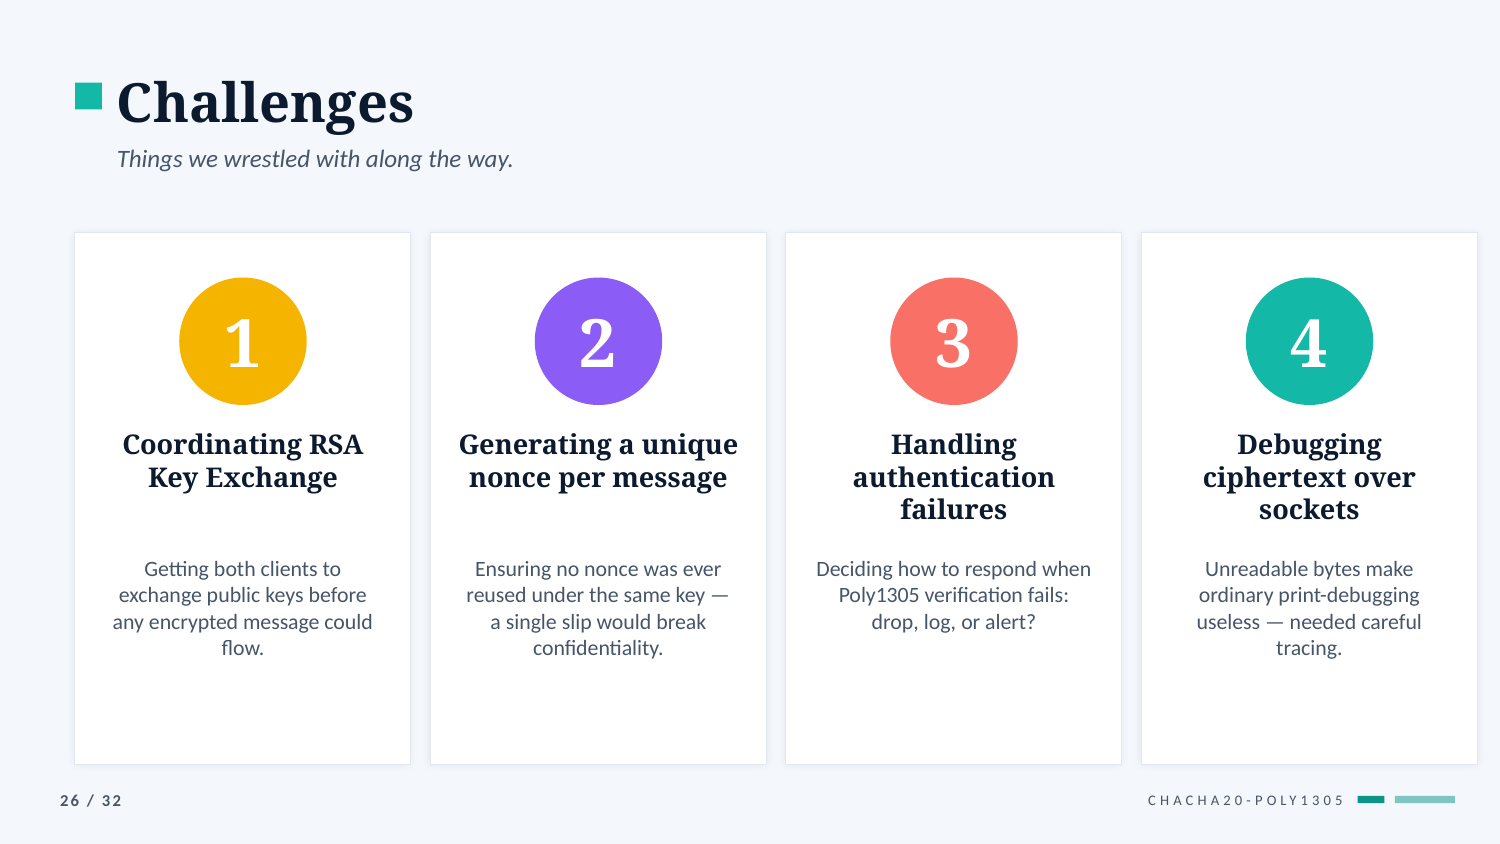

Challenges
Things we wrestled with along the way.
1
2
3
4
Coordinating RSA Key Exchange
Generating a unique nonce per message
Handling authentication failures
Debugging ciphertext over sockets
Getting both clients to exchange public keys before any encrypted message could flow.
Ensuring no nonce was ever reused under the same key — a single slip would break confidentiality.
Deciding how to respond when Poly1305 verification fails: drop, log, or alert?
Unreadable bytes make ordinary print-debugging useless — needed careful tracing.
26 / 32
CHACHA20-POLY1305